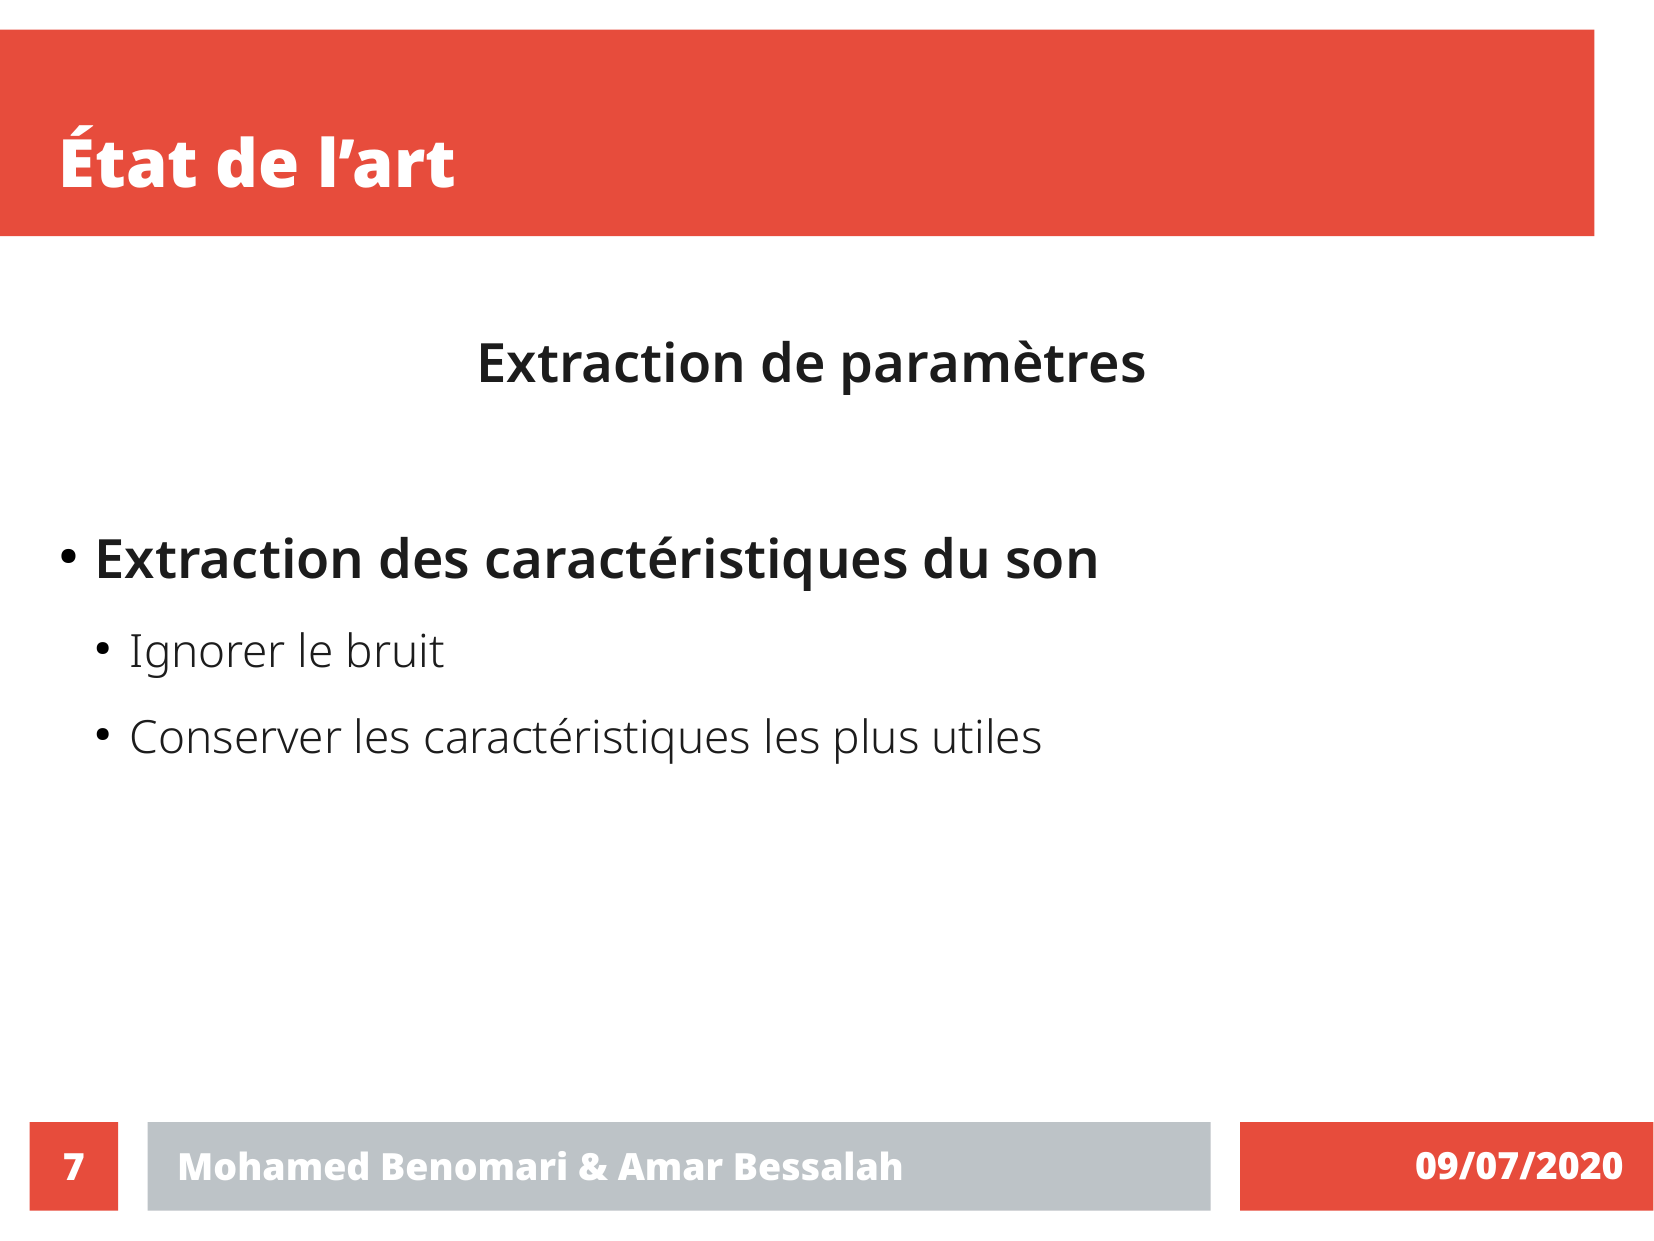

# État de l’art
Extraction de paramètres
Extraction des caractéristiques du son
Ignorer le bruit
Conserver les caractéristiques les plus utiles
7
Mohamed Benomari & Amar Bessalah
09/07/2020